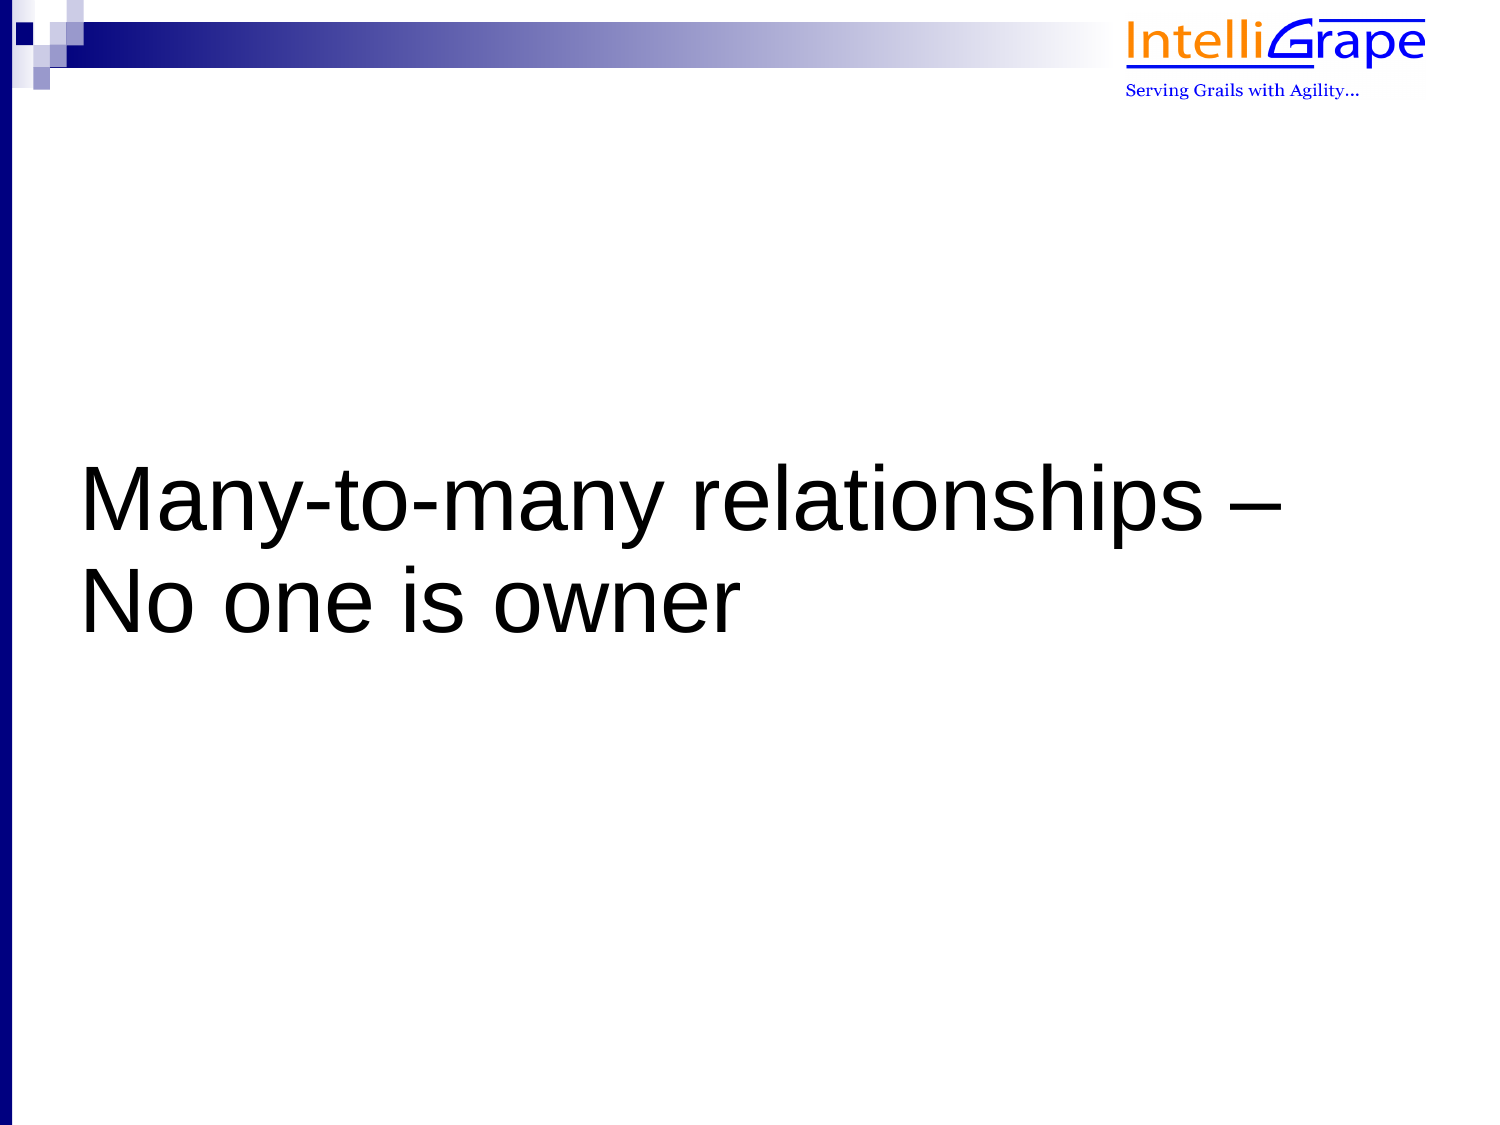

# Many-to-many relationships – No one is owner